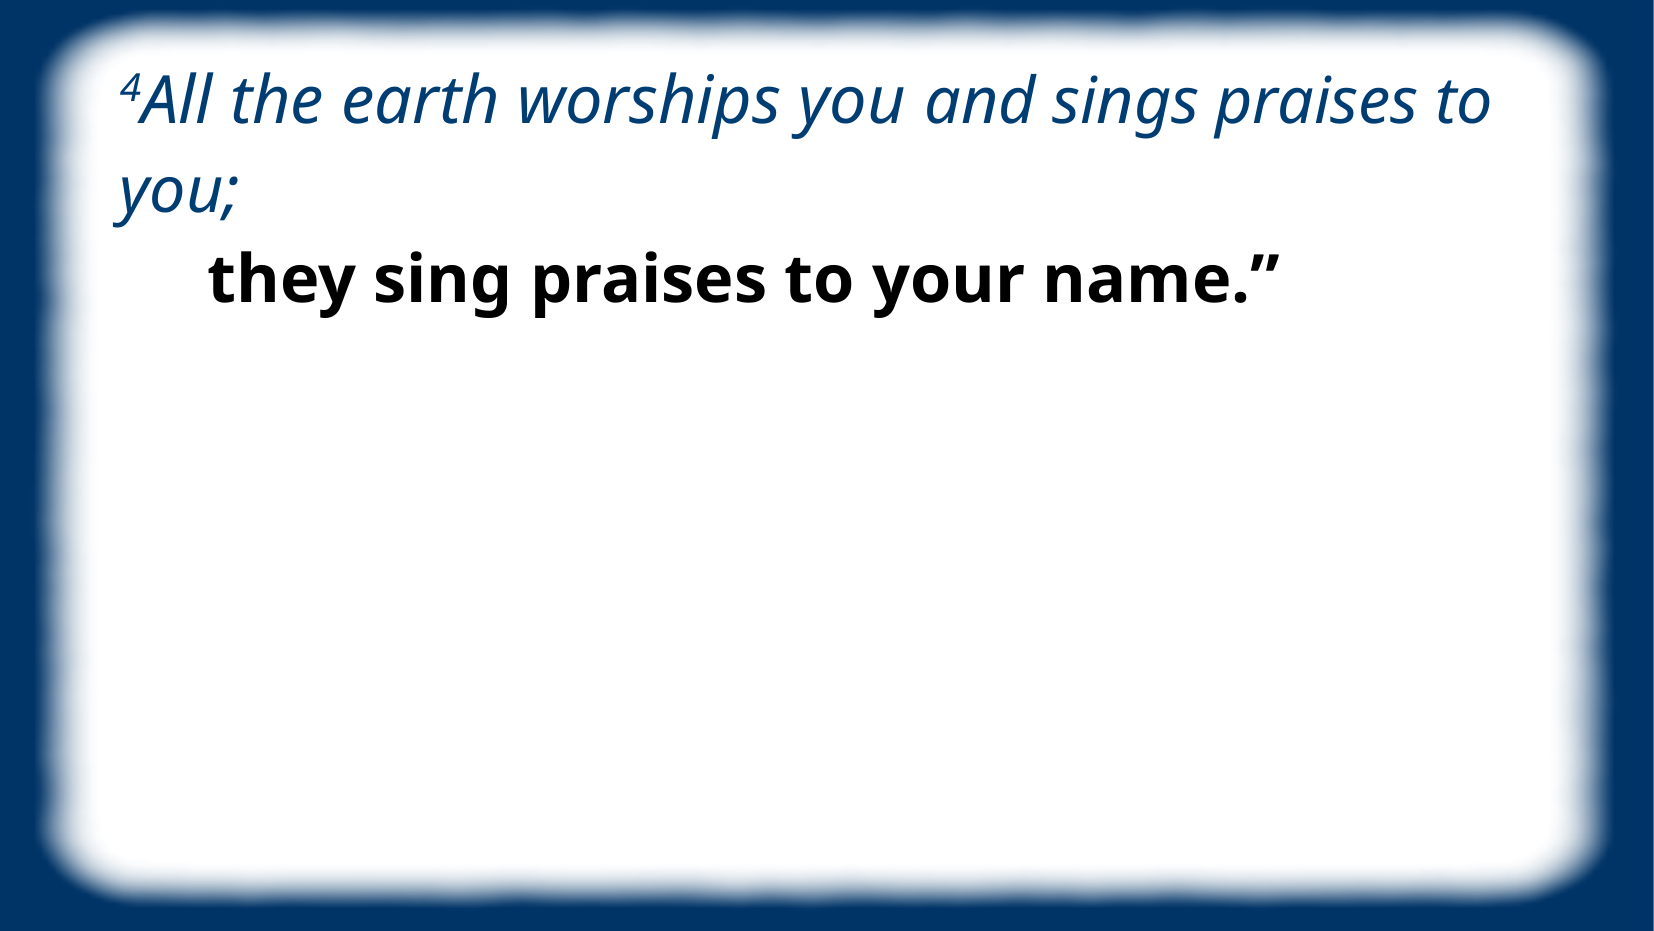

4All the earth worships you and sings praises to you;
 they sing praises to your name.”